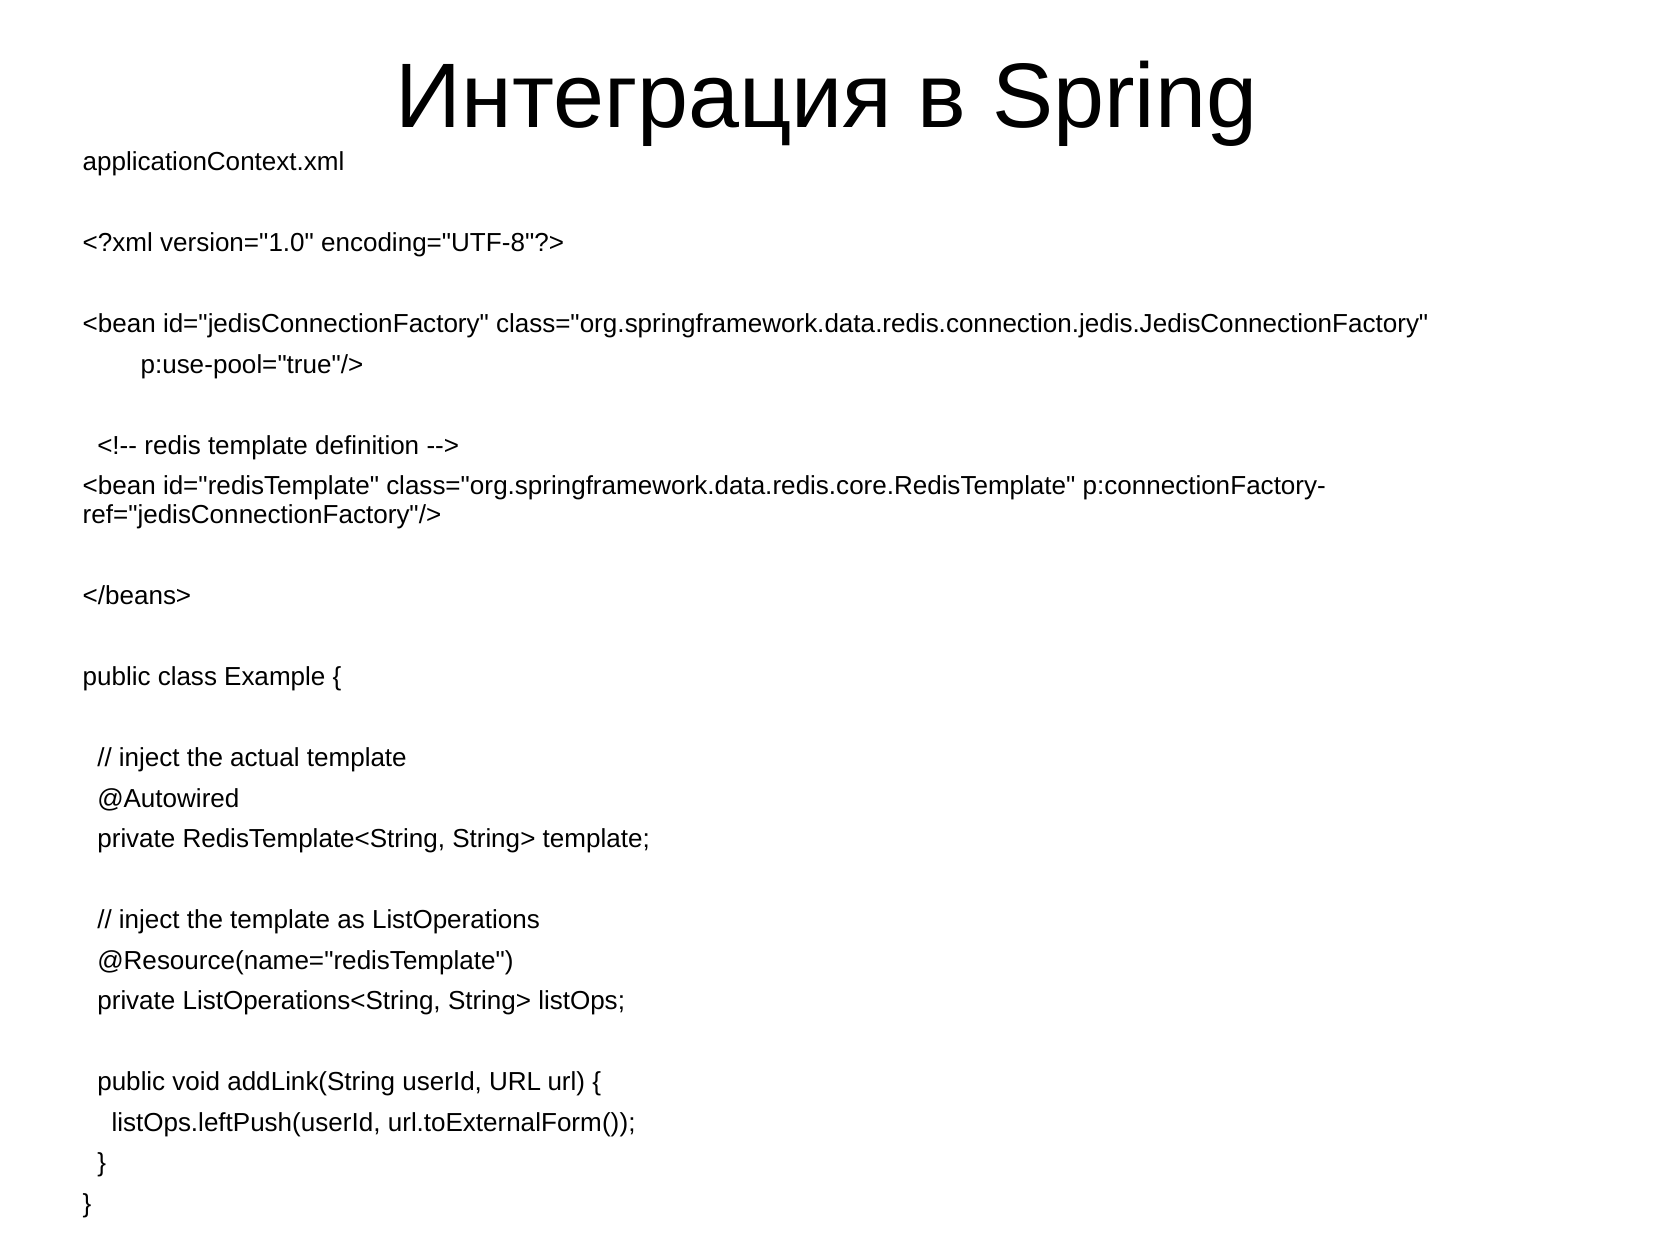

# Интеграция в Spring
applicationContext.xml
<?xml version="1.0" encoding="UTF-8"?>
<bean id="jedisConnectionFactory" class="org.springframework.data.redis.connection.jedis.JedisConnectionFactory"
 p:use-pool="true"/>
 <!-- redis template definition -->
<bean id="redisTemplate" class="org.springframework.data.redis.core.RedisTemplate" p:connectionFactory-ref="jedisConnectionFactory"/>
</beans>
public class Example {
 // inject the actual template
 @Autowired
 private RedisTemplate<String, String> template;
 // inject the template as ListOperations
 @Resource(name="redisTemplate")
 private ListOperations<String, String> listOps;
 public void addLink(String userId, URL url) {
 listOps.leftPush(userId, url.toExternalForm());
 }
}